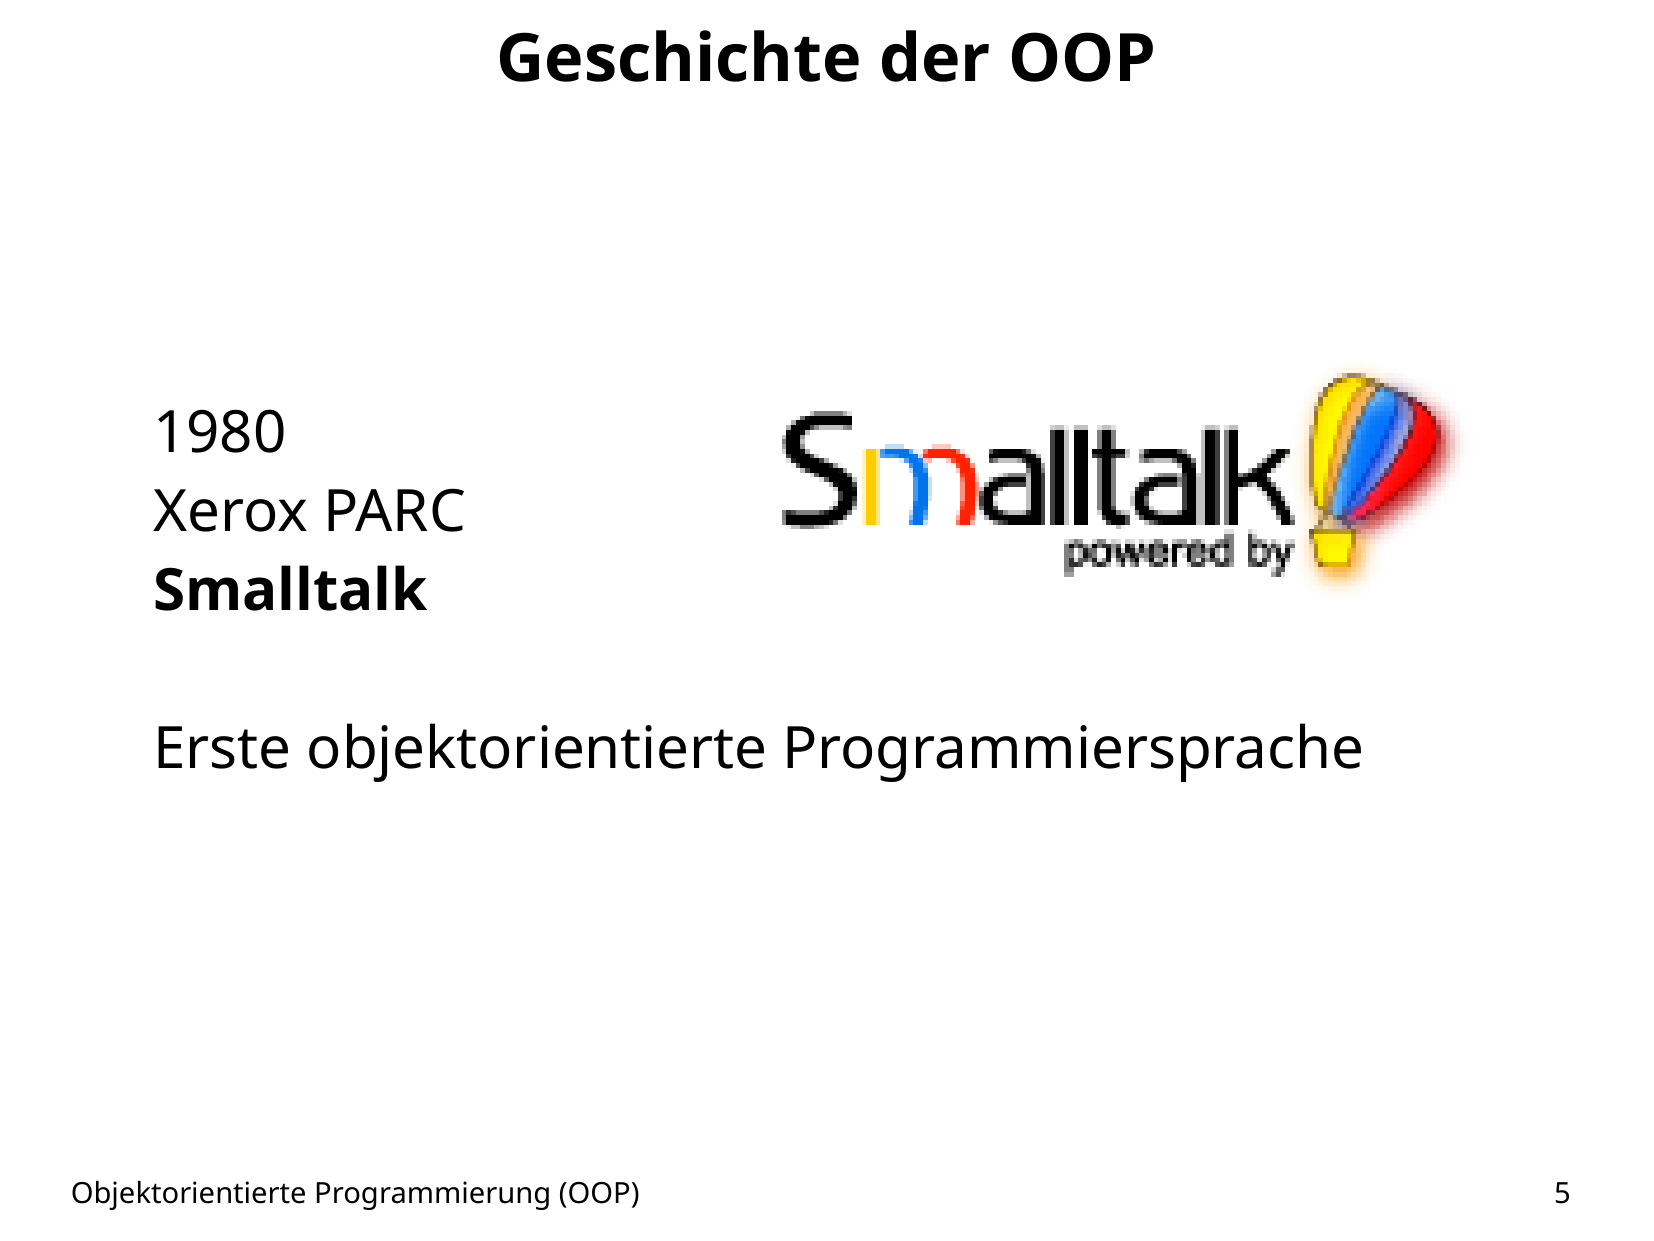

# Geschichte der OOP
1980
Xerox PARC
Smalltalk
Erste objektorientierte Programmiersprache
Objektorientierte Programmierung (OOP)
5